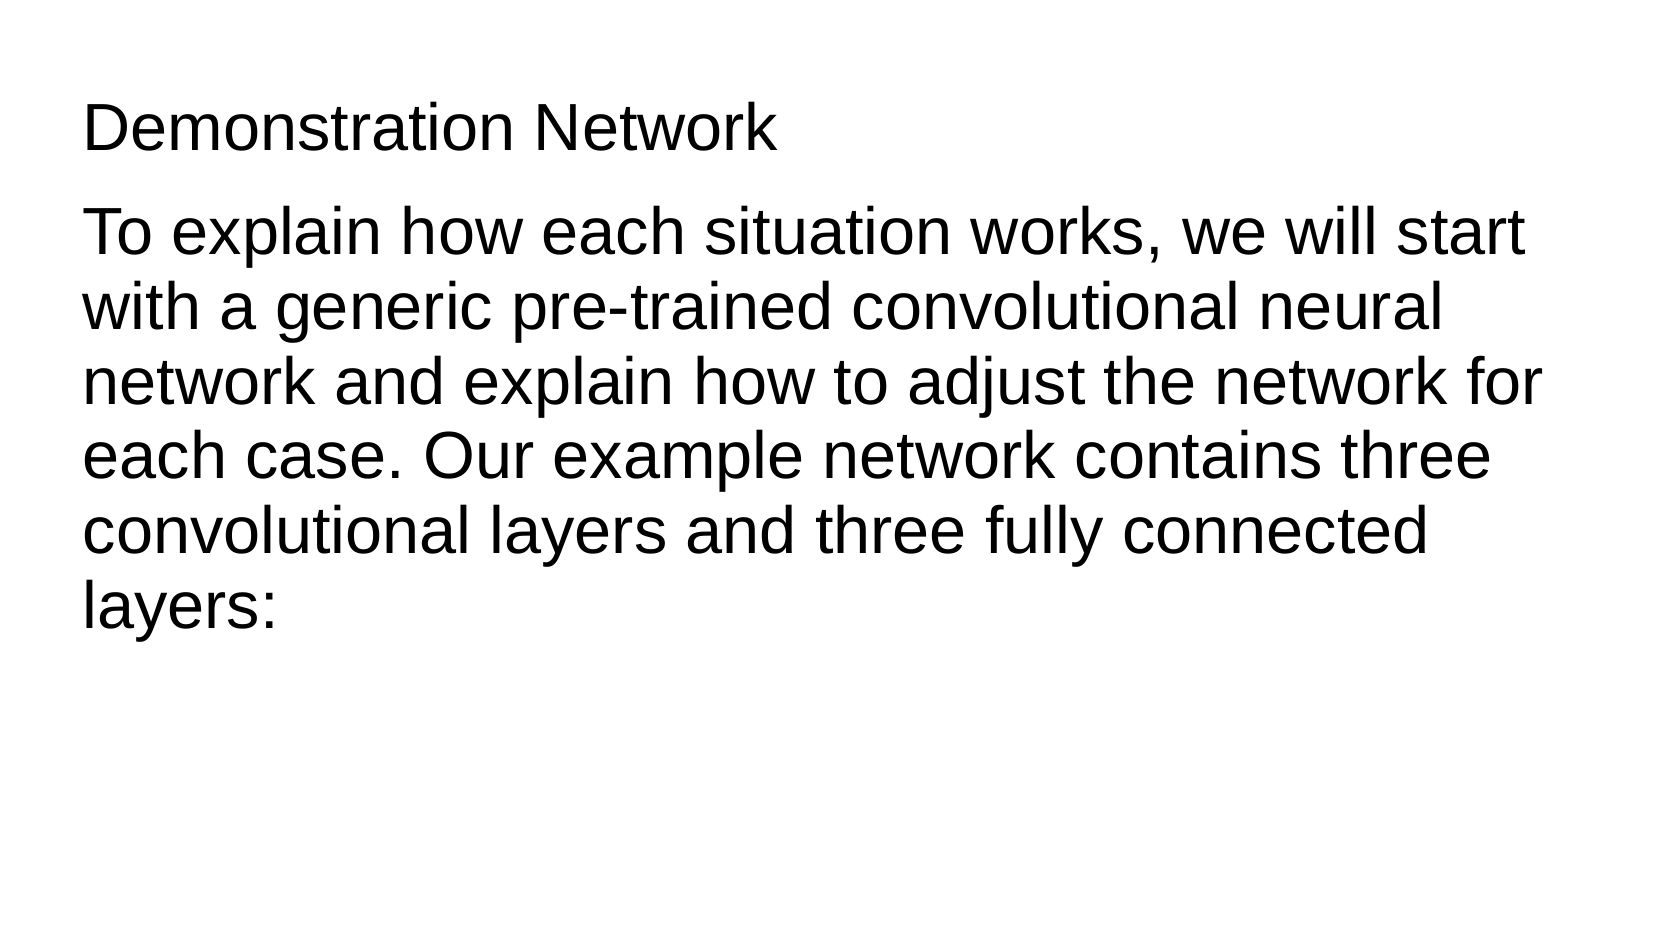

# Demonstration Network
To explain how each situation works, we will start with a generic pre-trained convolutional neural network and explain how to adjust the network for each case. Our example network contains three convolutional layers and three fully connected layers: